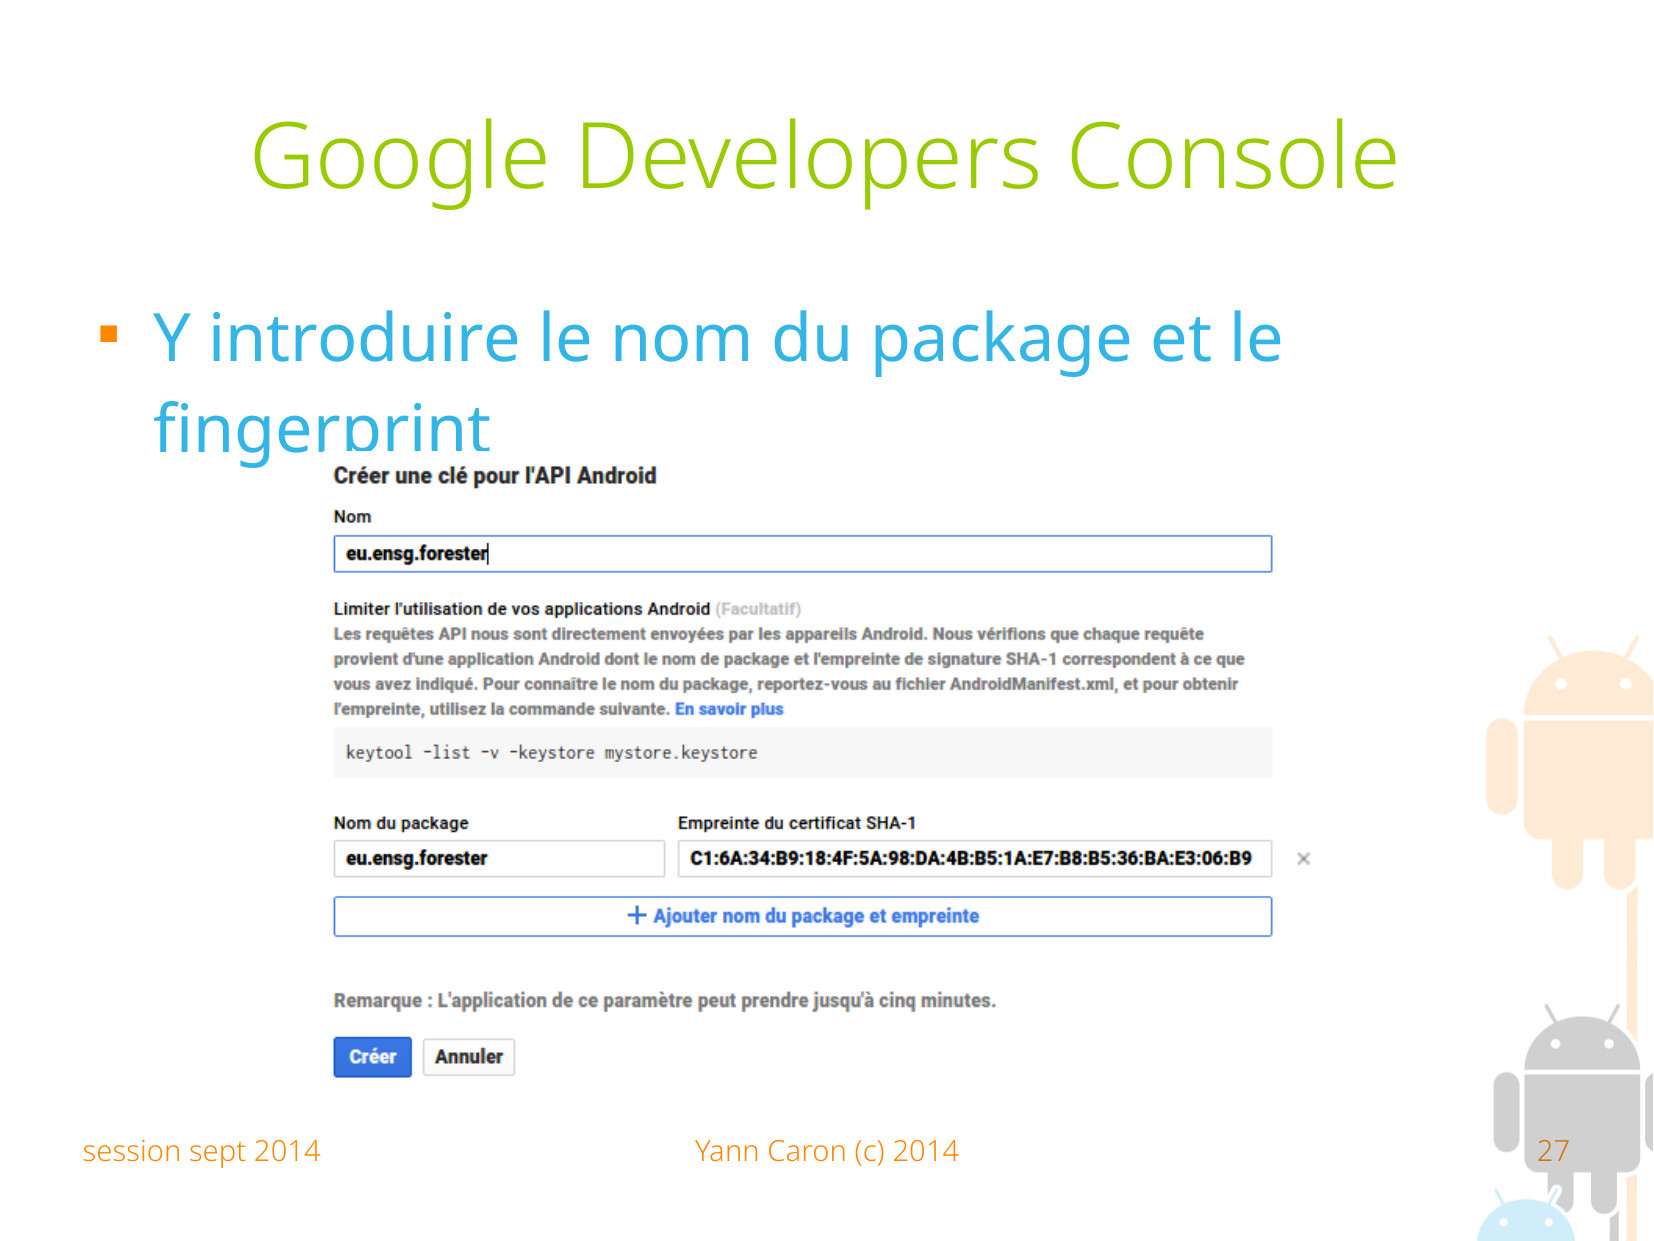

# Google Developers Console
Y introduire le nom du package et le fingerprint
session sept 2014
Yann Caron (c) 2014
27